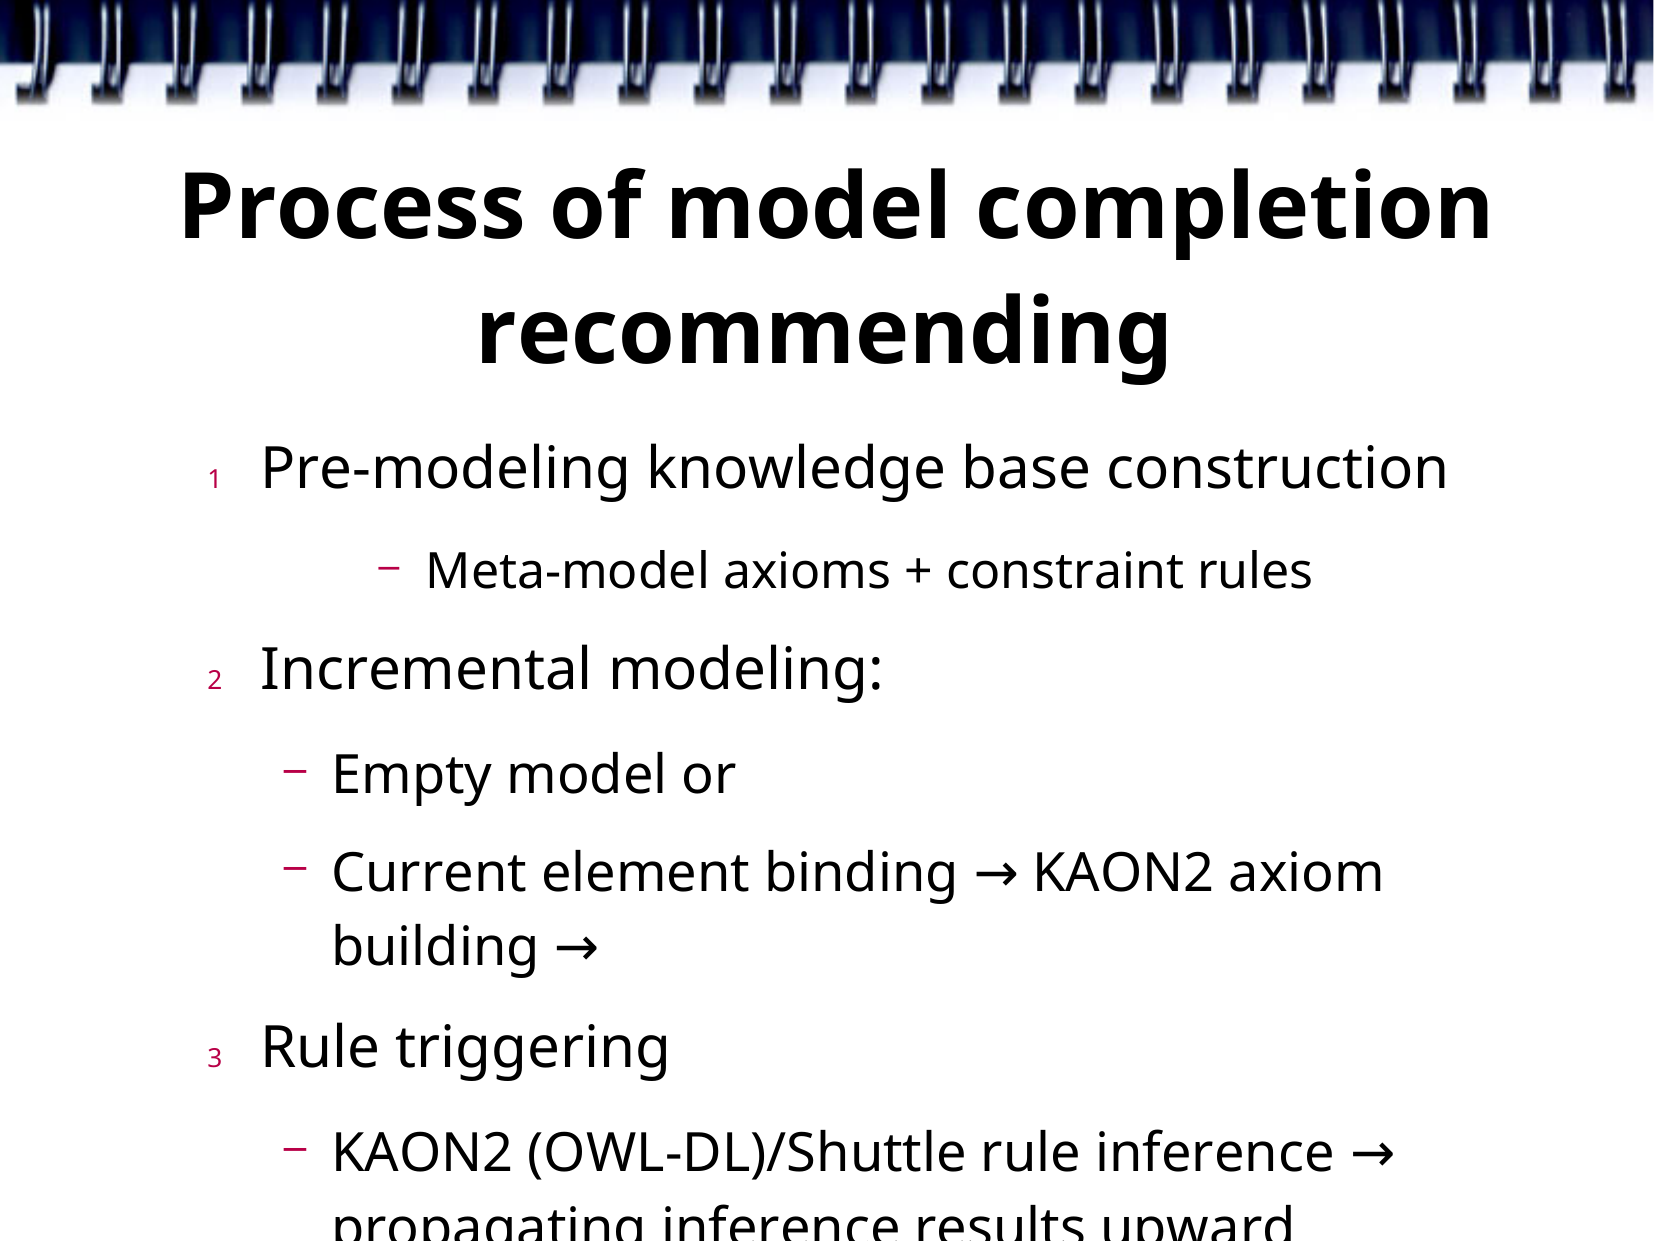

# Process of model completion recommending
Pre-modeling knowledge base construction
Meta-model axioms + constraint rules
Incremental modeling:
Empty model or
Current element binding → KAON2 axiom building →
Rule triggering
KAON2 (OWL-DL)/Shuttle rule inference → propagating inference results upward